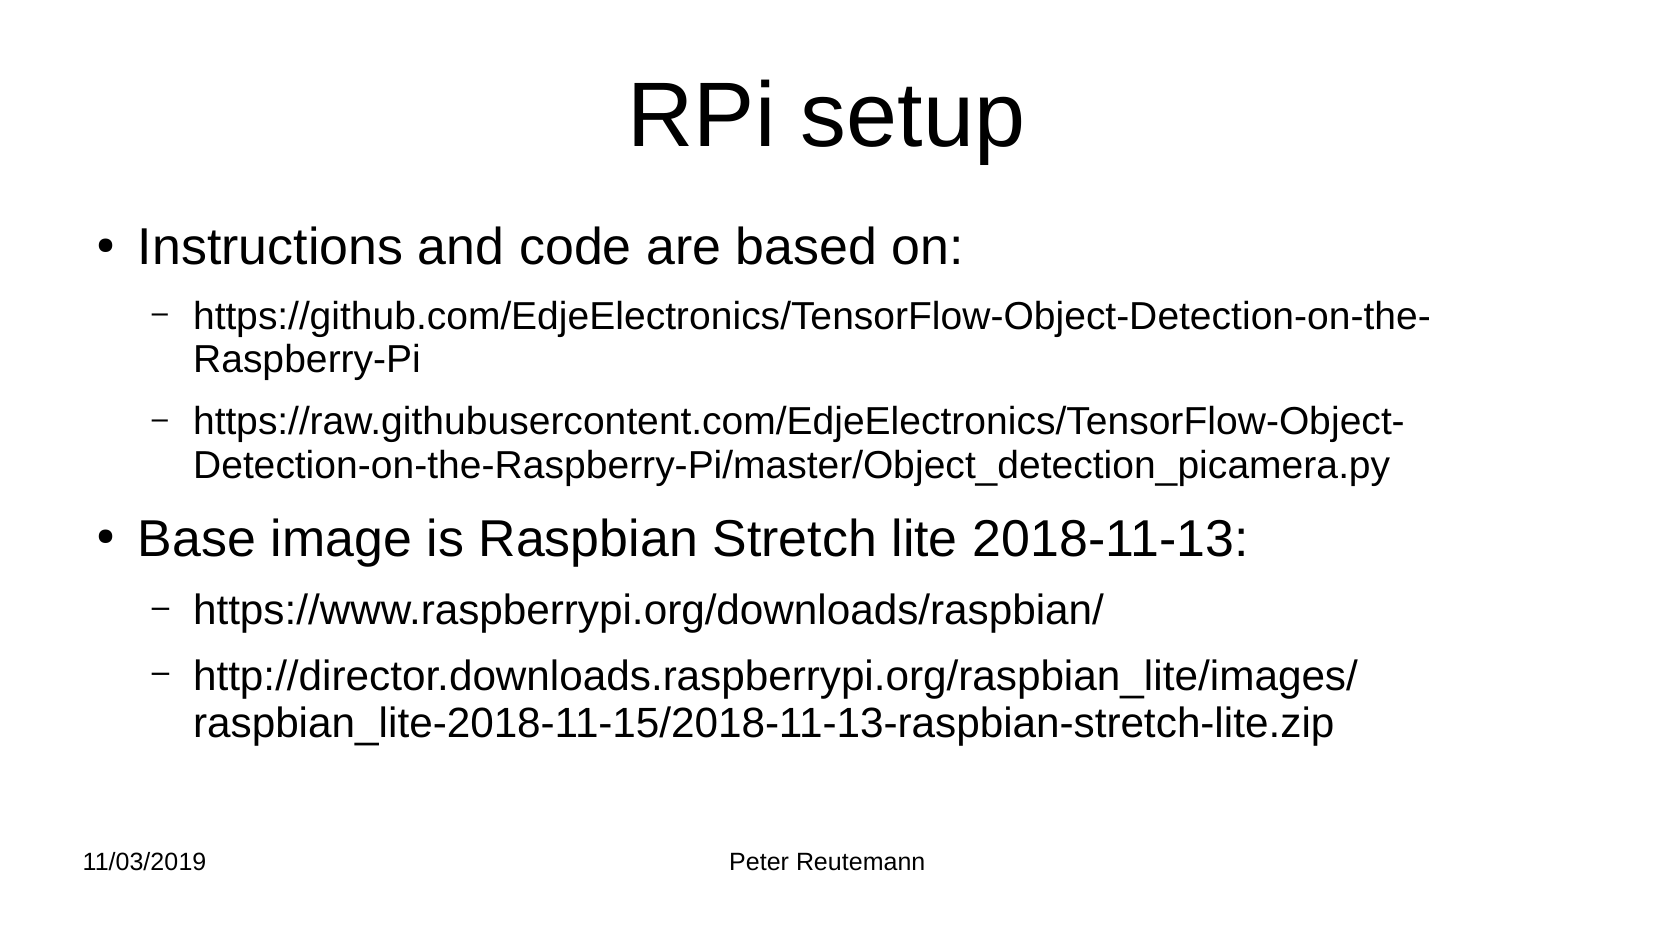

# RPi setup
Instructions and code are based on:
https://github.com/EdjeElectronics/TensorFlow-Object-Detection-on-the-Raspberry-Pi
https://raw.githubusercontent.com/EdjeElectronics/TensorFlow-Object-Detection-on-the-Raspberry-Pi/master/Object_detection_picamera.py
Base image is Raspbian Stretch lite 2018-11-13:
https://www.raspberrypi.org/downloads/raspbian/
http://director.downloads.raspberrypi.org/raspbian_lite/images/raspbian_lite-2018-11-15/2018-11-13-raspbian-stretch-lite.zip
11/03/2019
Peter Reutemann